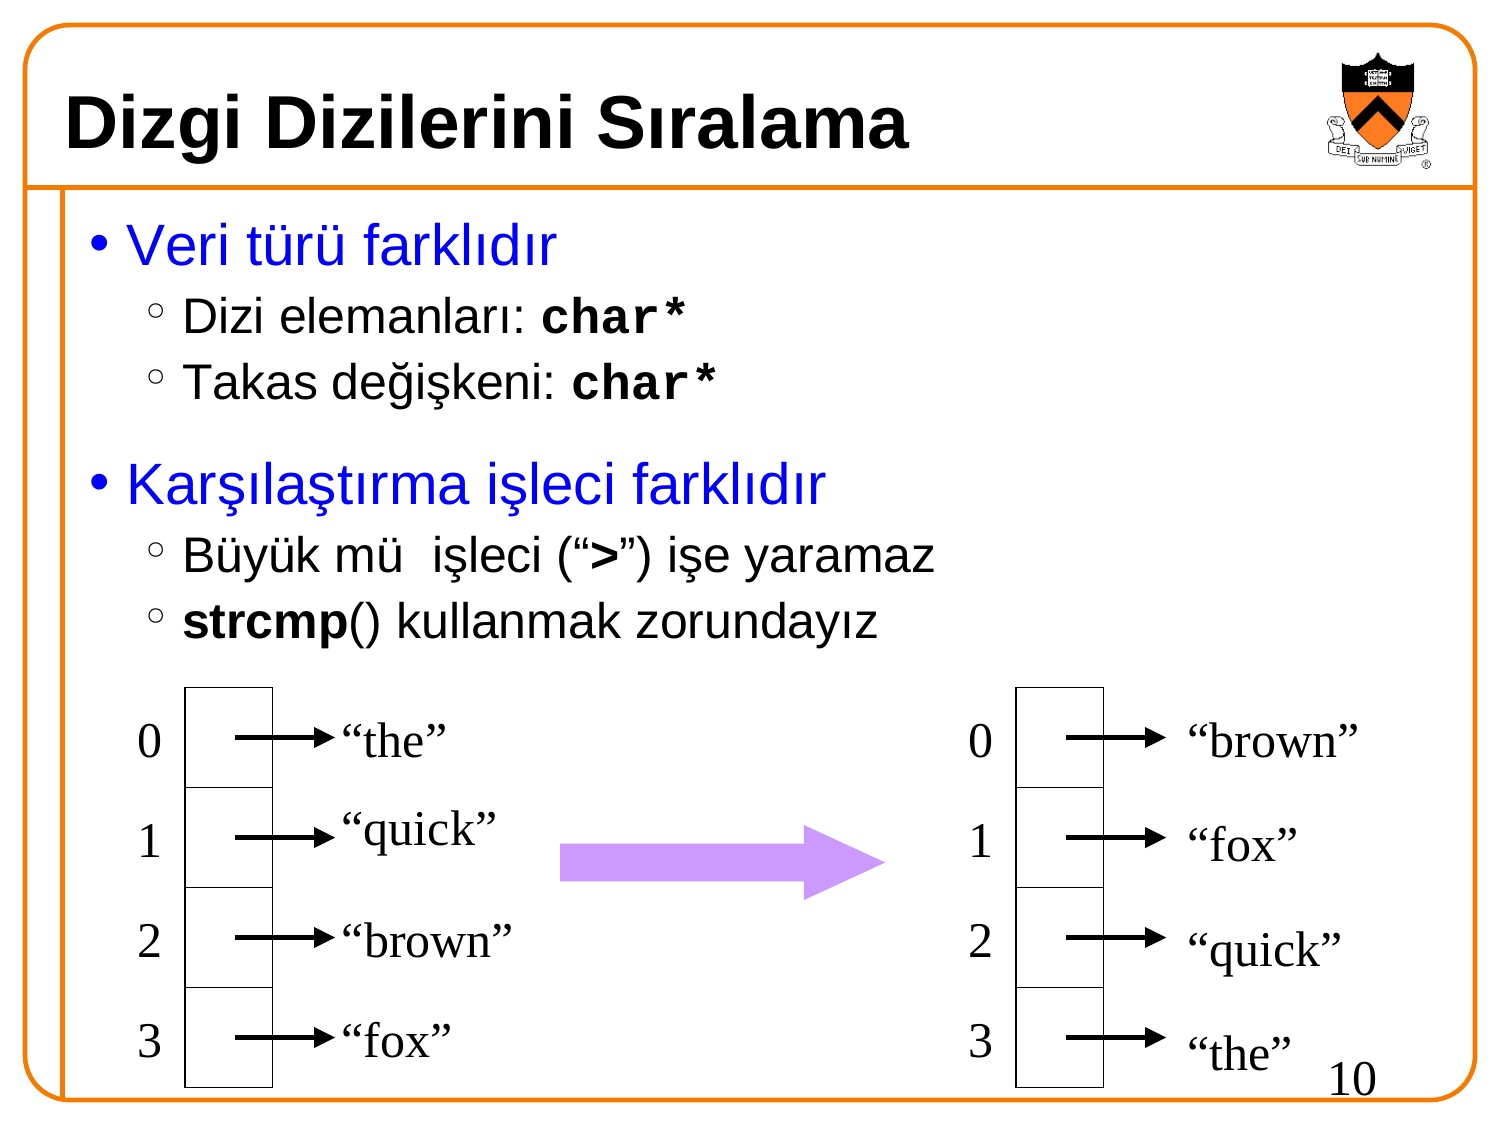

# Dizgi Dizilerini Sıralama
Veri türü farklıdır
Dizi elemanları: char*
Takas değişkeni: char*
Karşılaştırma işleci farklıdır
Büyük mü işleci (“>”) işe yaramaz
strcmp() kullanmak zorundayız
0
“the”
0
“brown”
“quick”
1
1
“fox”
2
“brown”
2
“quick”
3
“fox”
3
“the”
10